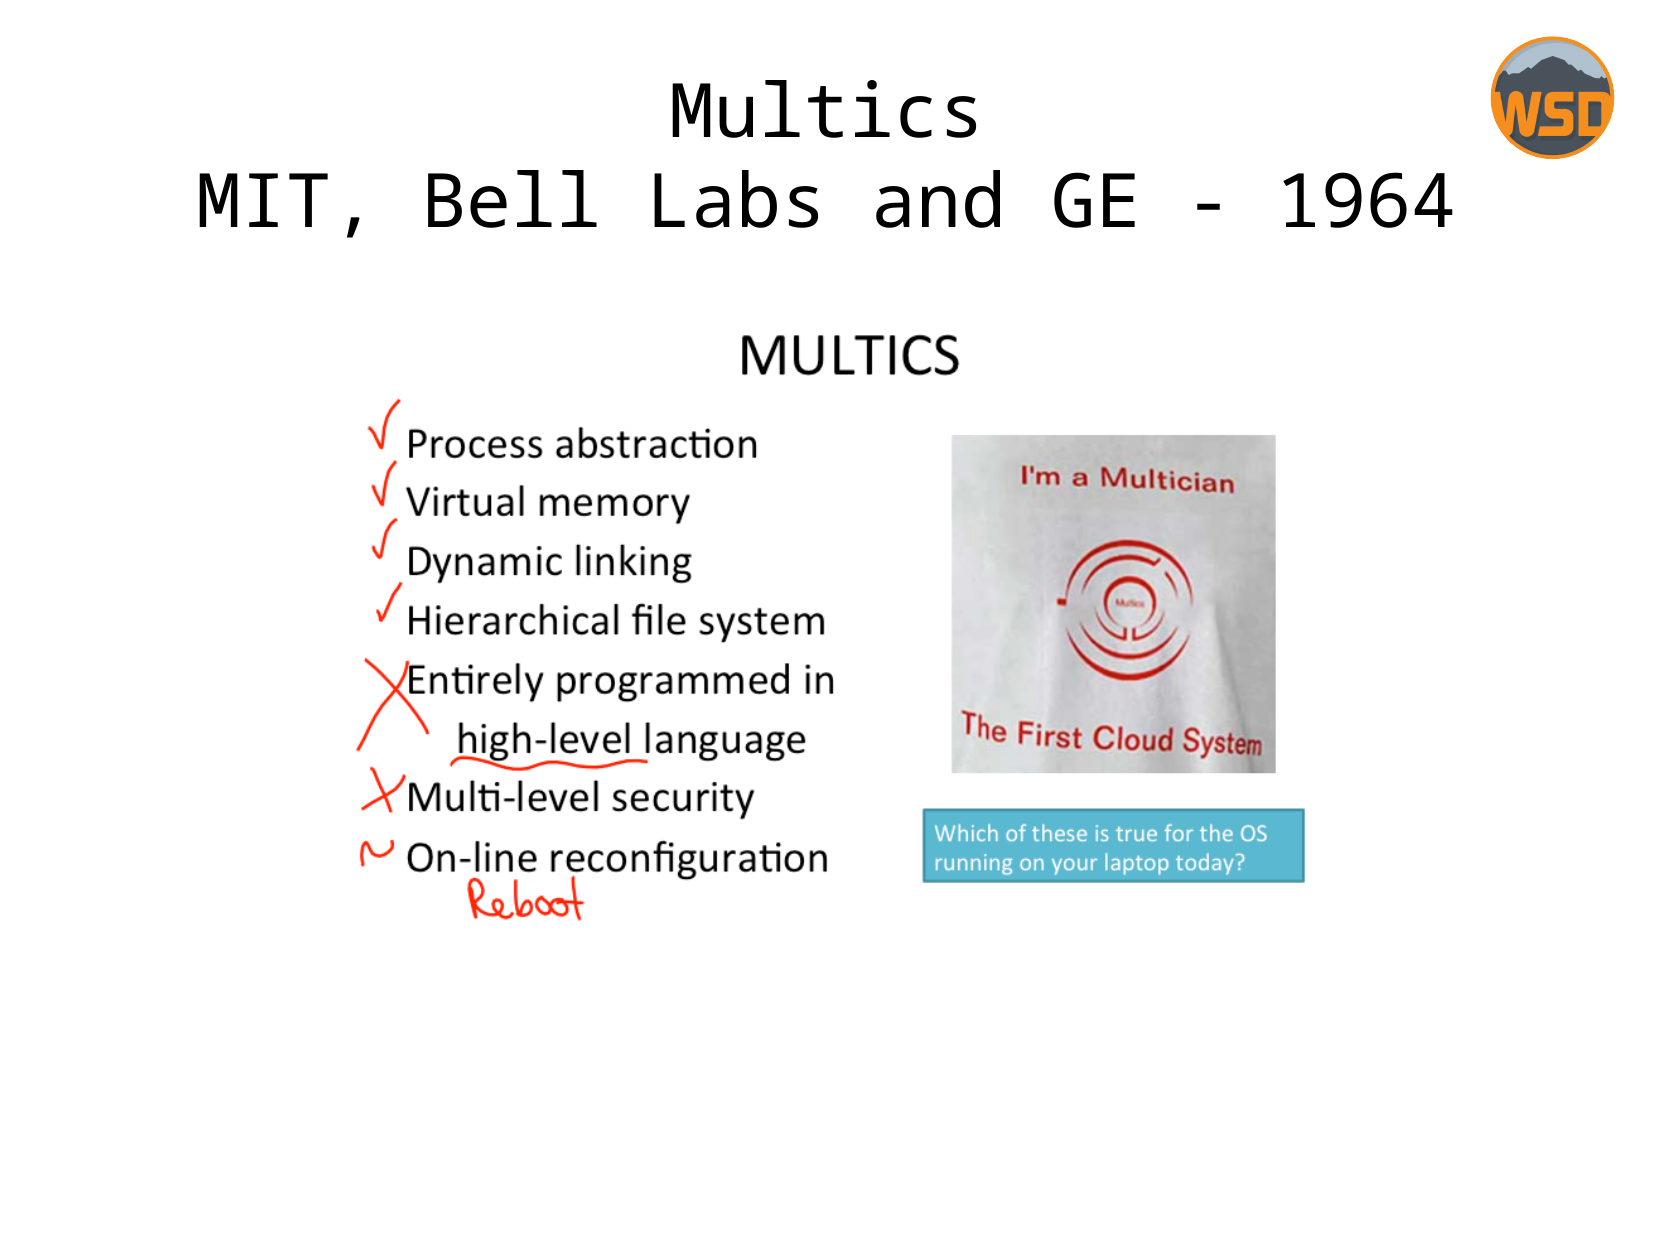

Multics
MIT, Bell Labs and GE - 1964